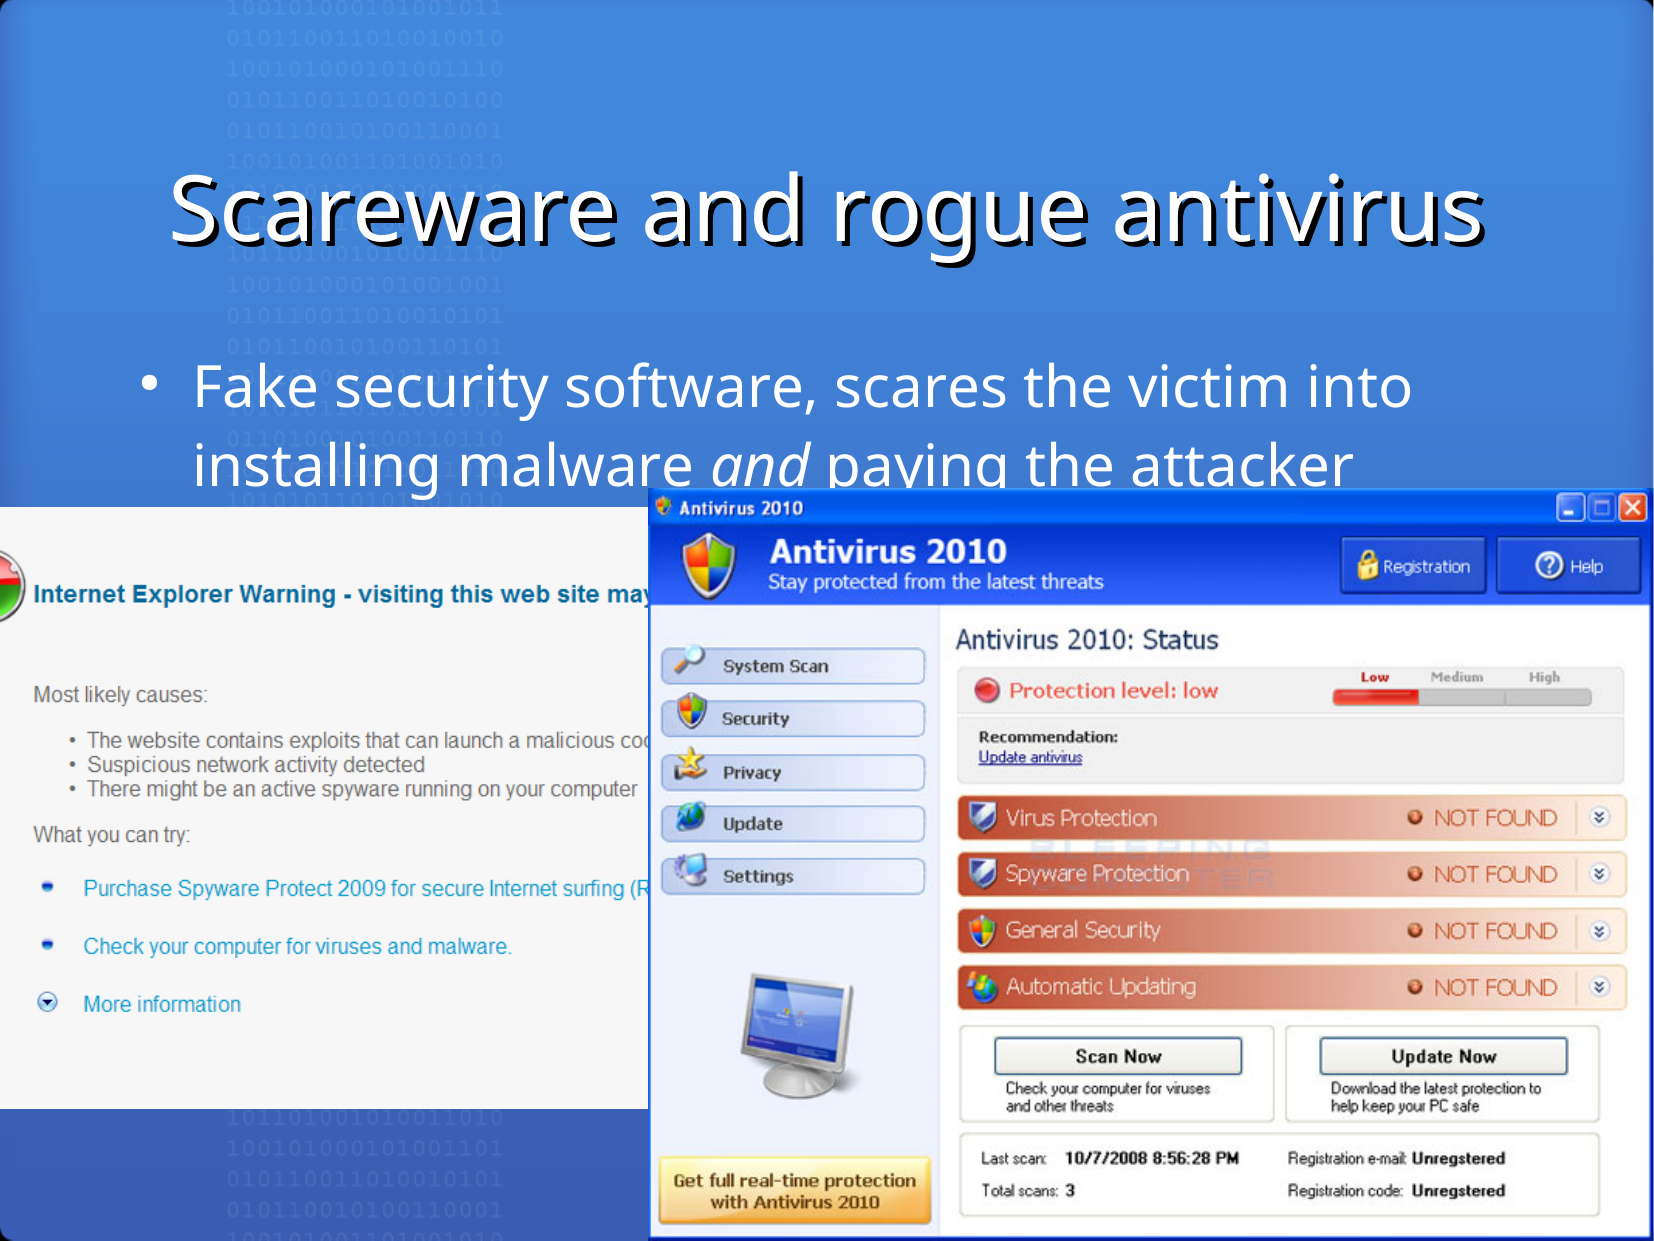

# Scareware and rogue antivirus
Fake security software, scares the victim into installing malware and paying the attacker